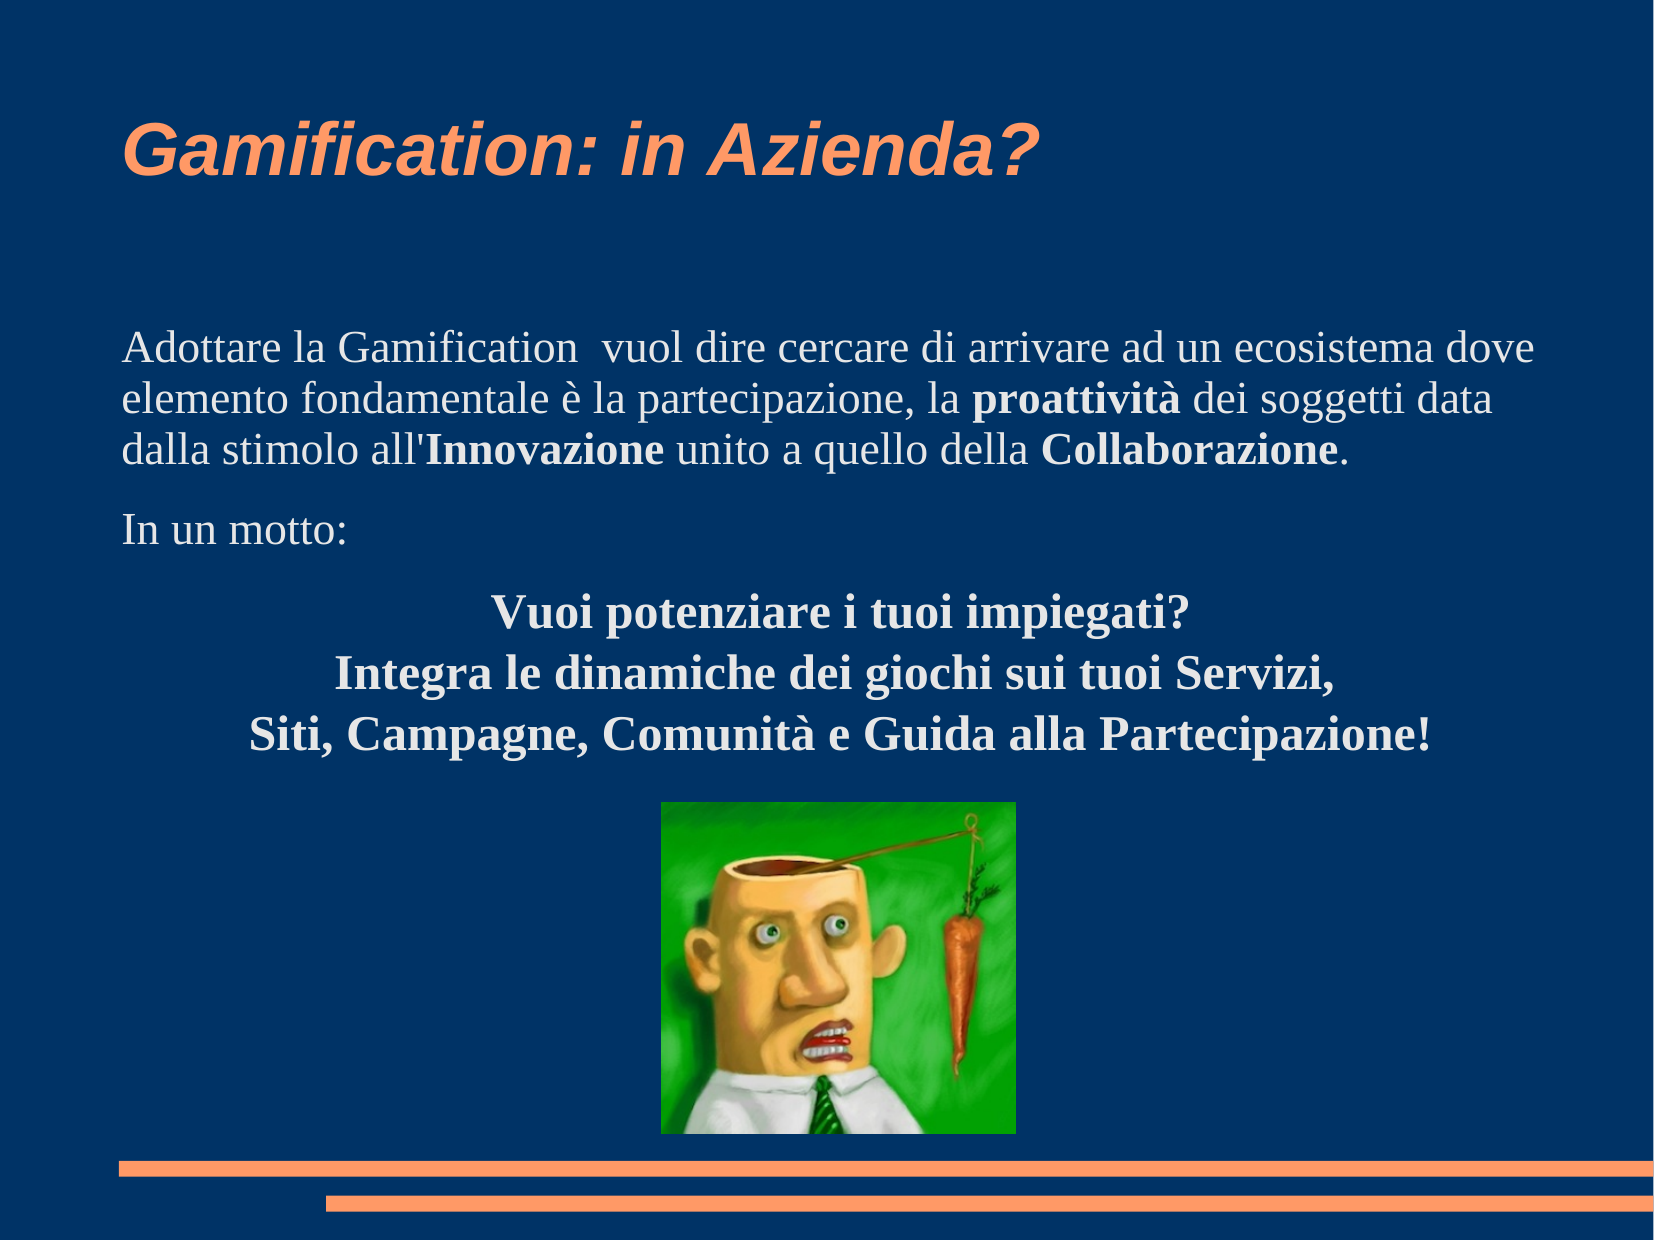

# Gamification: in Azienda?
Adottare la Gamification vuol dire cercare di arrivare ad un ecosistema dove elemento fondamentale è la partecipazione, la proattività dei soggetti data dalla stimolo all'Innovazione unito a quello della Collaborazione.
In un motto:
Vuoi potenziare i tuoi impiegati?
Integra le dinamiche dei giochi sui tuoi Servizi,
Siti, Campagne, Comunità e Guida alla Partecipazione!